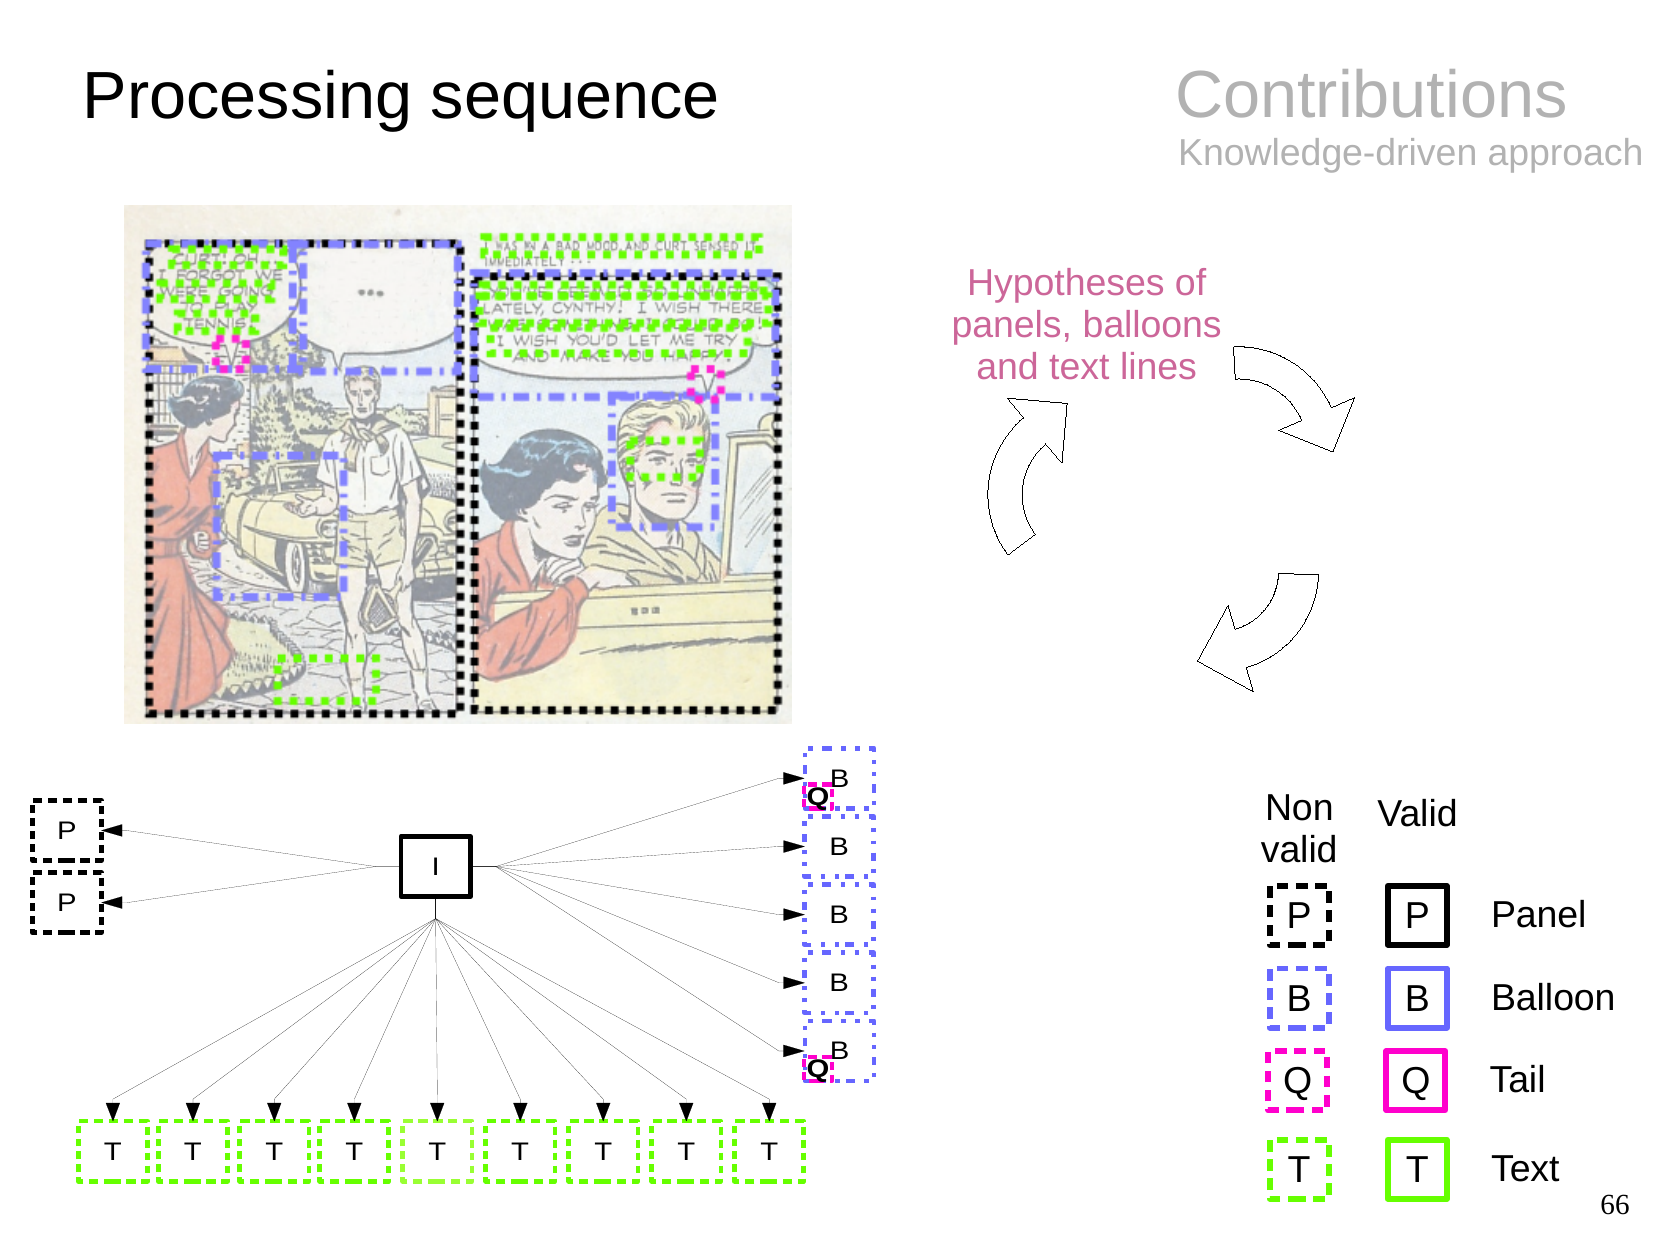

# Processing sequence
Hypotheses of
panels, balloons
and text lines
Non
valid
Valid
P
P
Panel
B
B
Balloon
Q
Q
Tail
T
T
Text
66